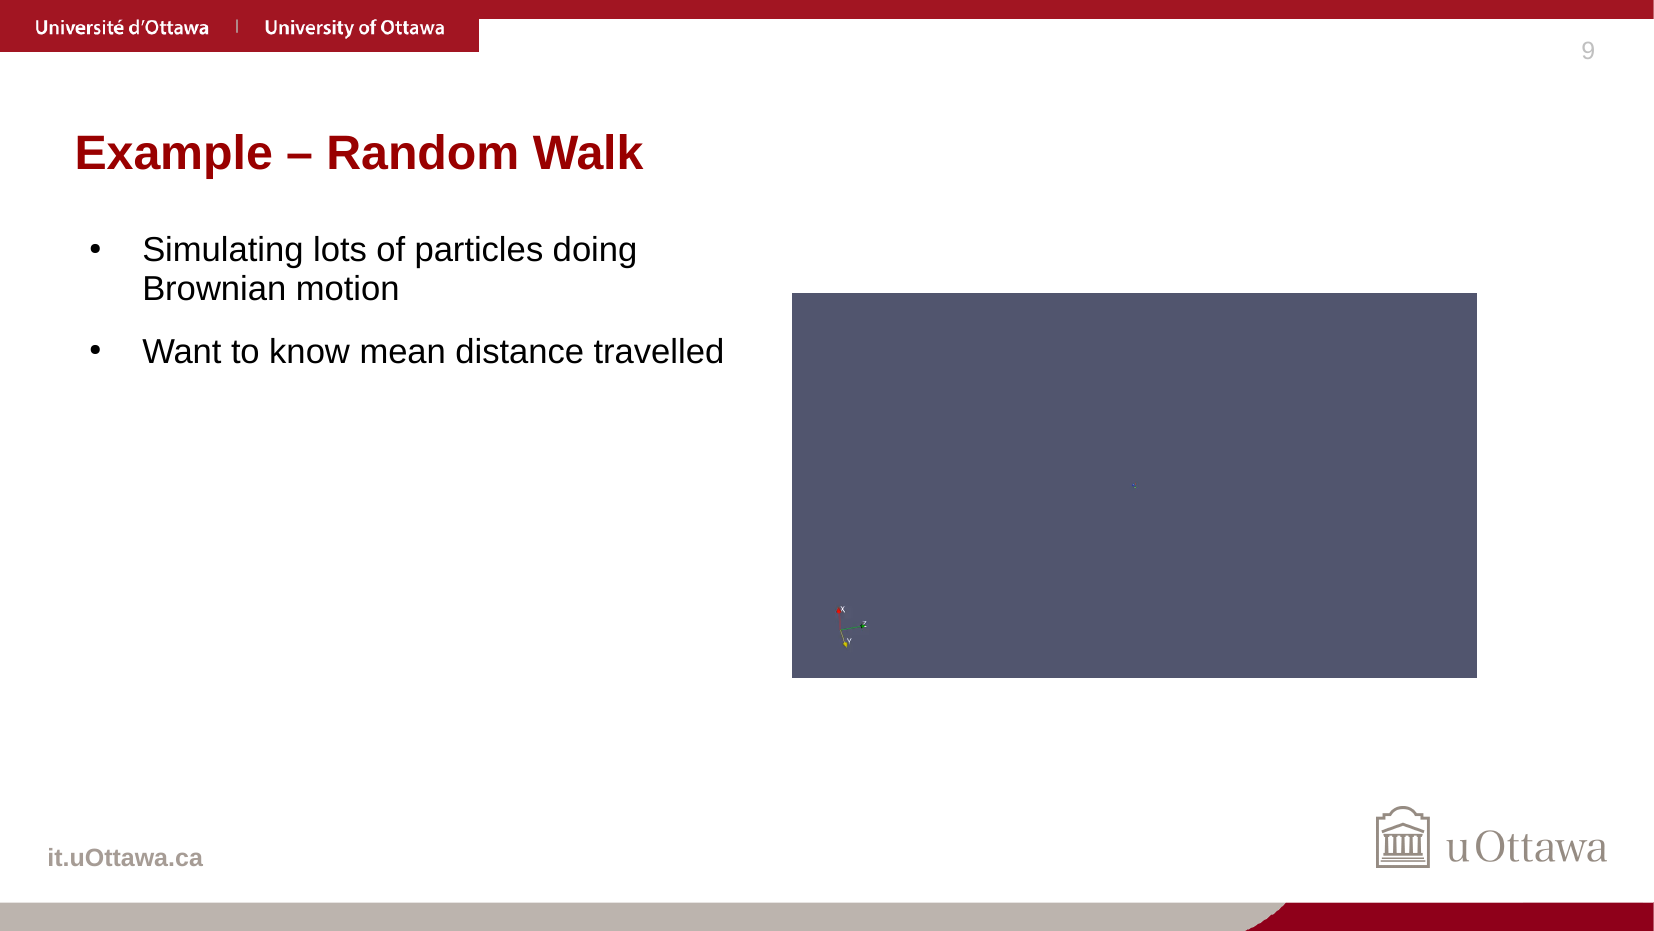

# Example – Random Walk
Simulating lots of particles doing Brownian motion
Want to know mean distance travelled